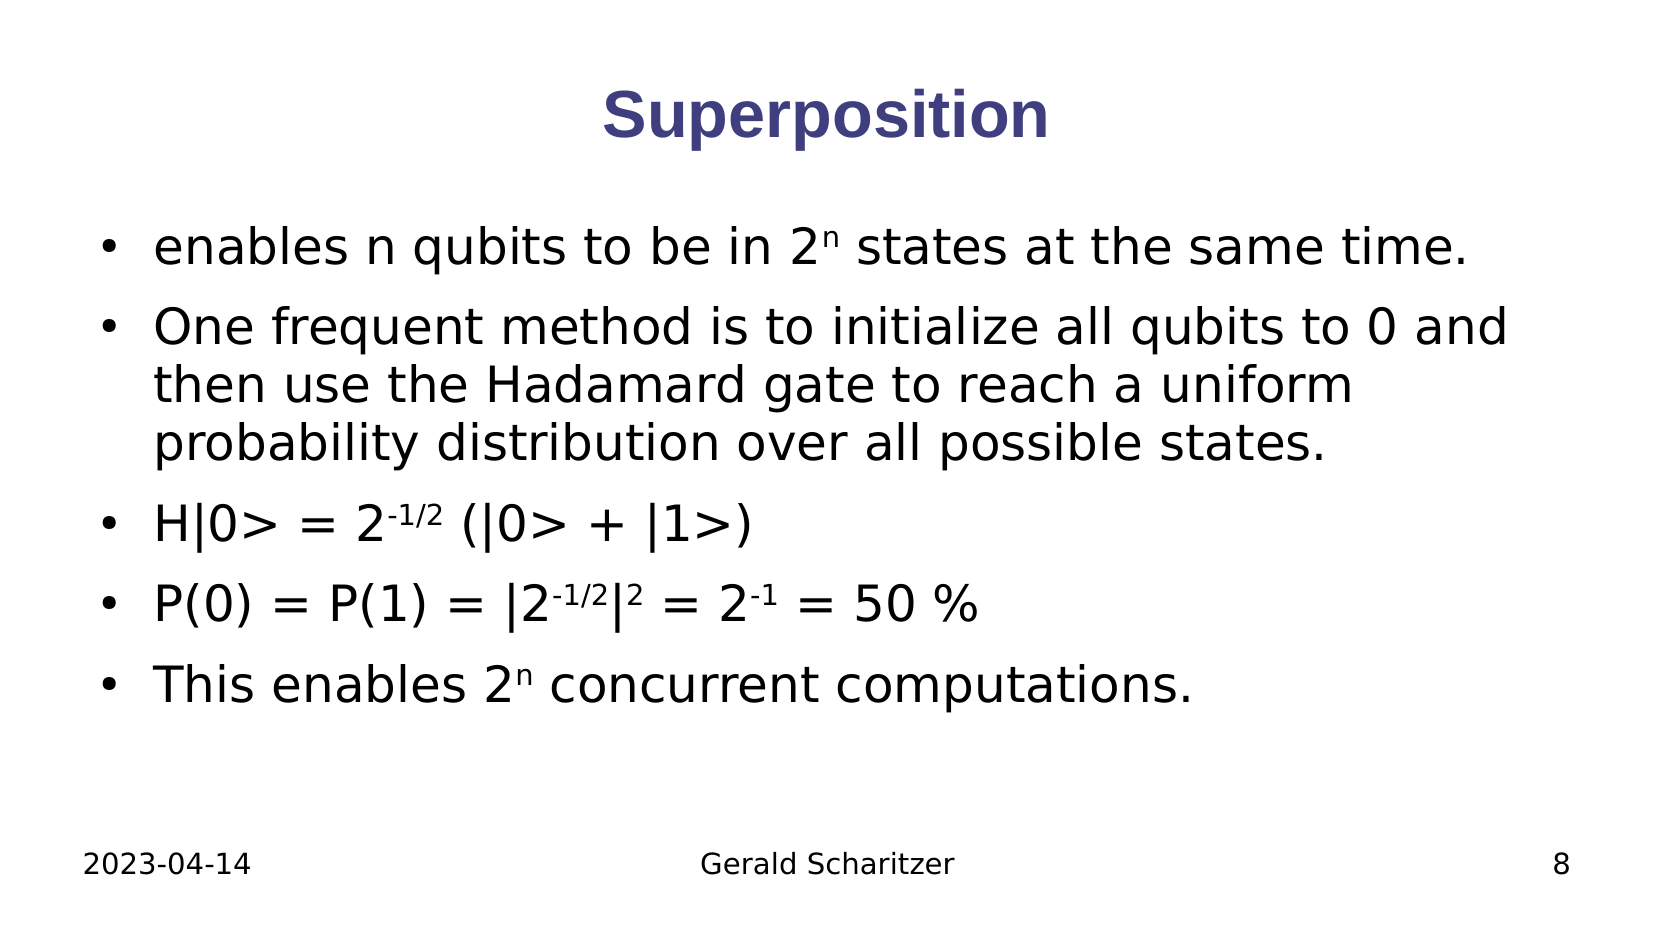

# Superposition
enables n qubits to be in 2n states at the same time.
One frequent method is to initialize all qubits to 0 and then use the Hadamard gate to reach a uniform probability distribution over all possible states.
H|0> = 2-1/2 (|0> + |1>)
P(0) = P(1) = |2-1/2|2 = 2-1 = 50 %
This enables 2n concurrent computations.
2023-04-14
Gerald Scharitzer
8